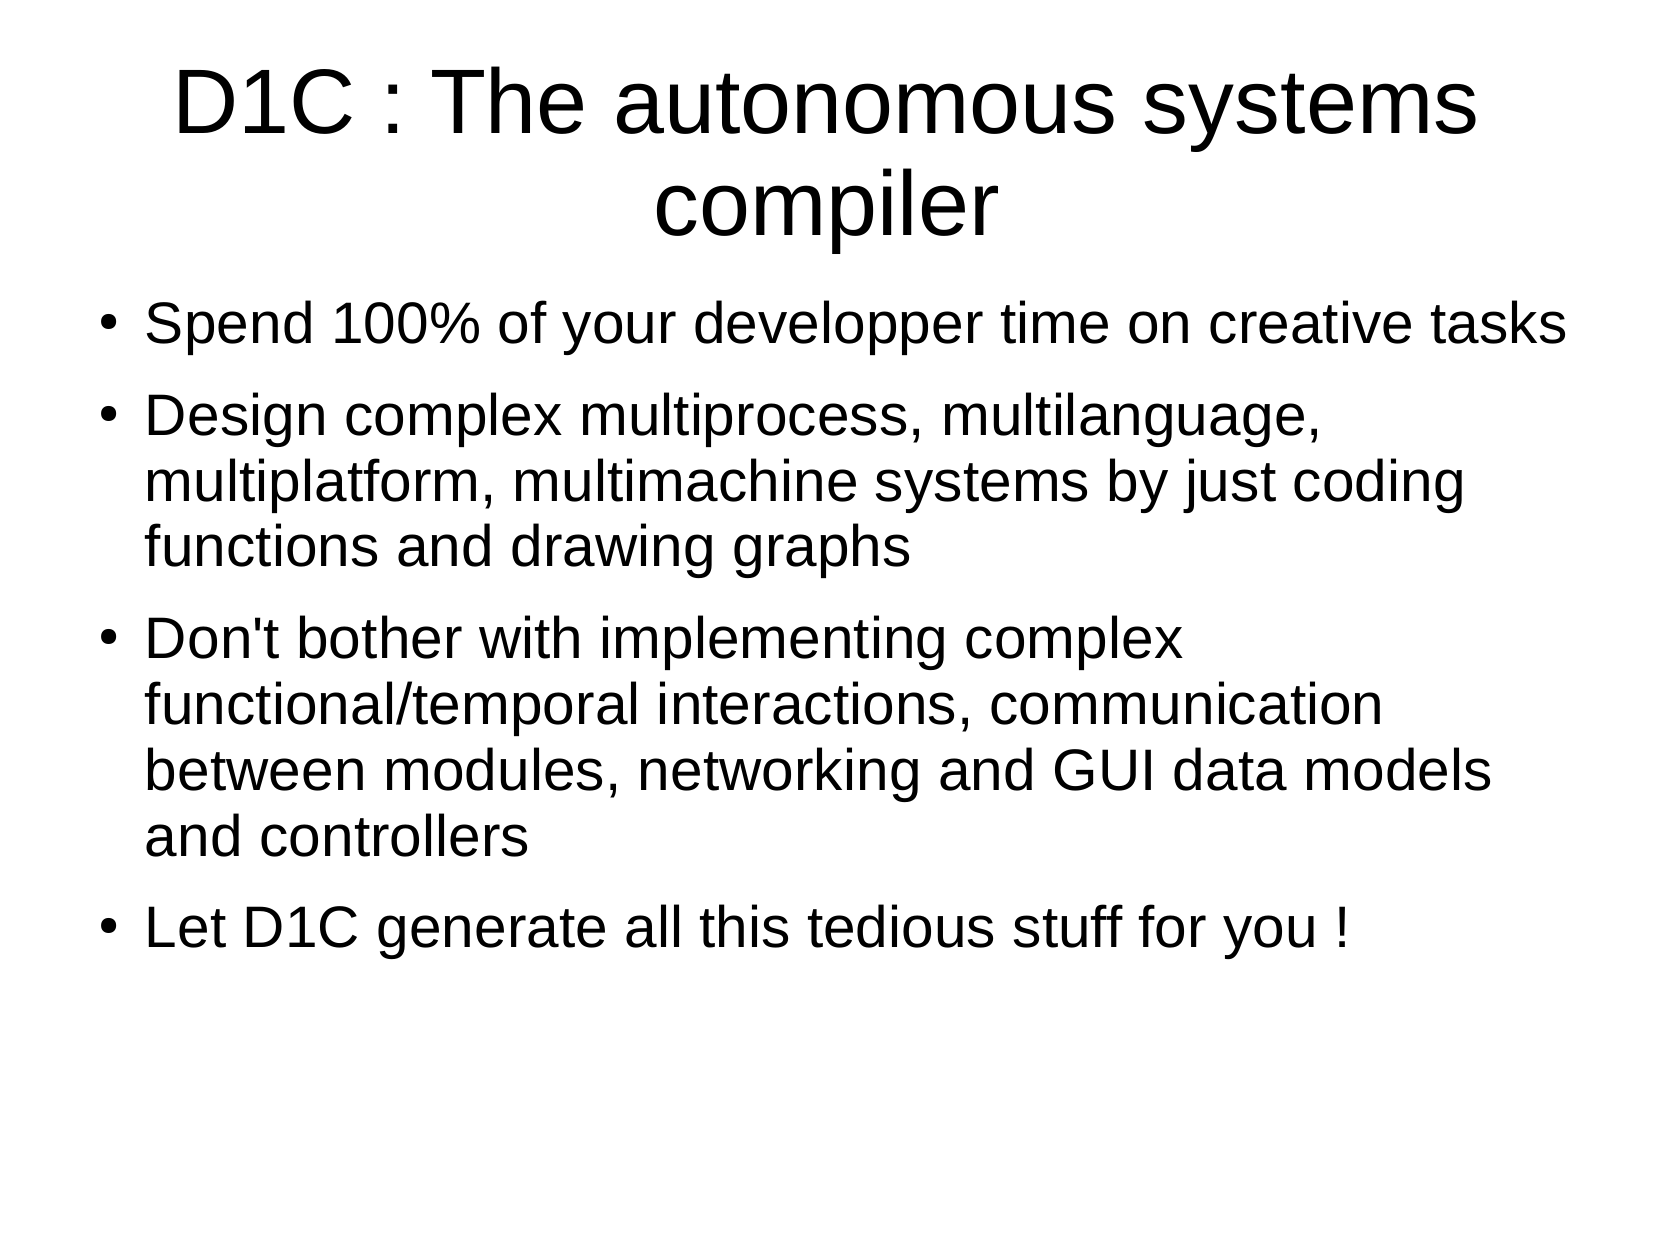

# D1C : The autonomous systems compiler
Spend 100% of your developper time on creative tasks
Design complex multiprocess, multilanguage, multiplatform, multimachine systems by just coding functions and drawing graphs
Don't bother with implementing complex functional/temporal interactions, communication between modules, networking and GUI data models and controllers
Let D1C generate all this tedious stuff for you !